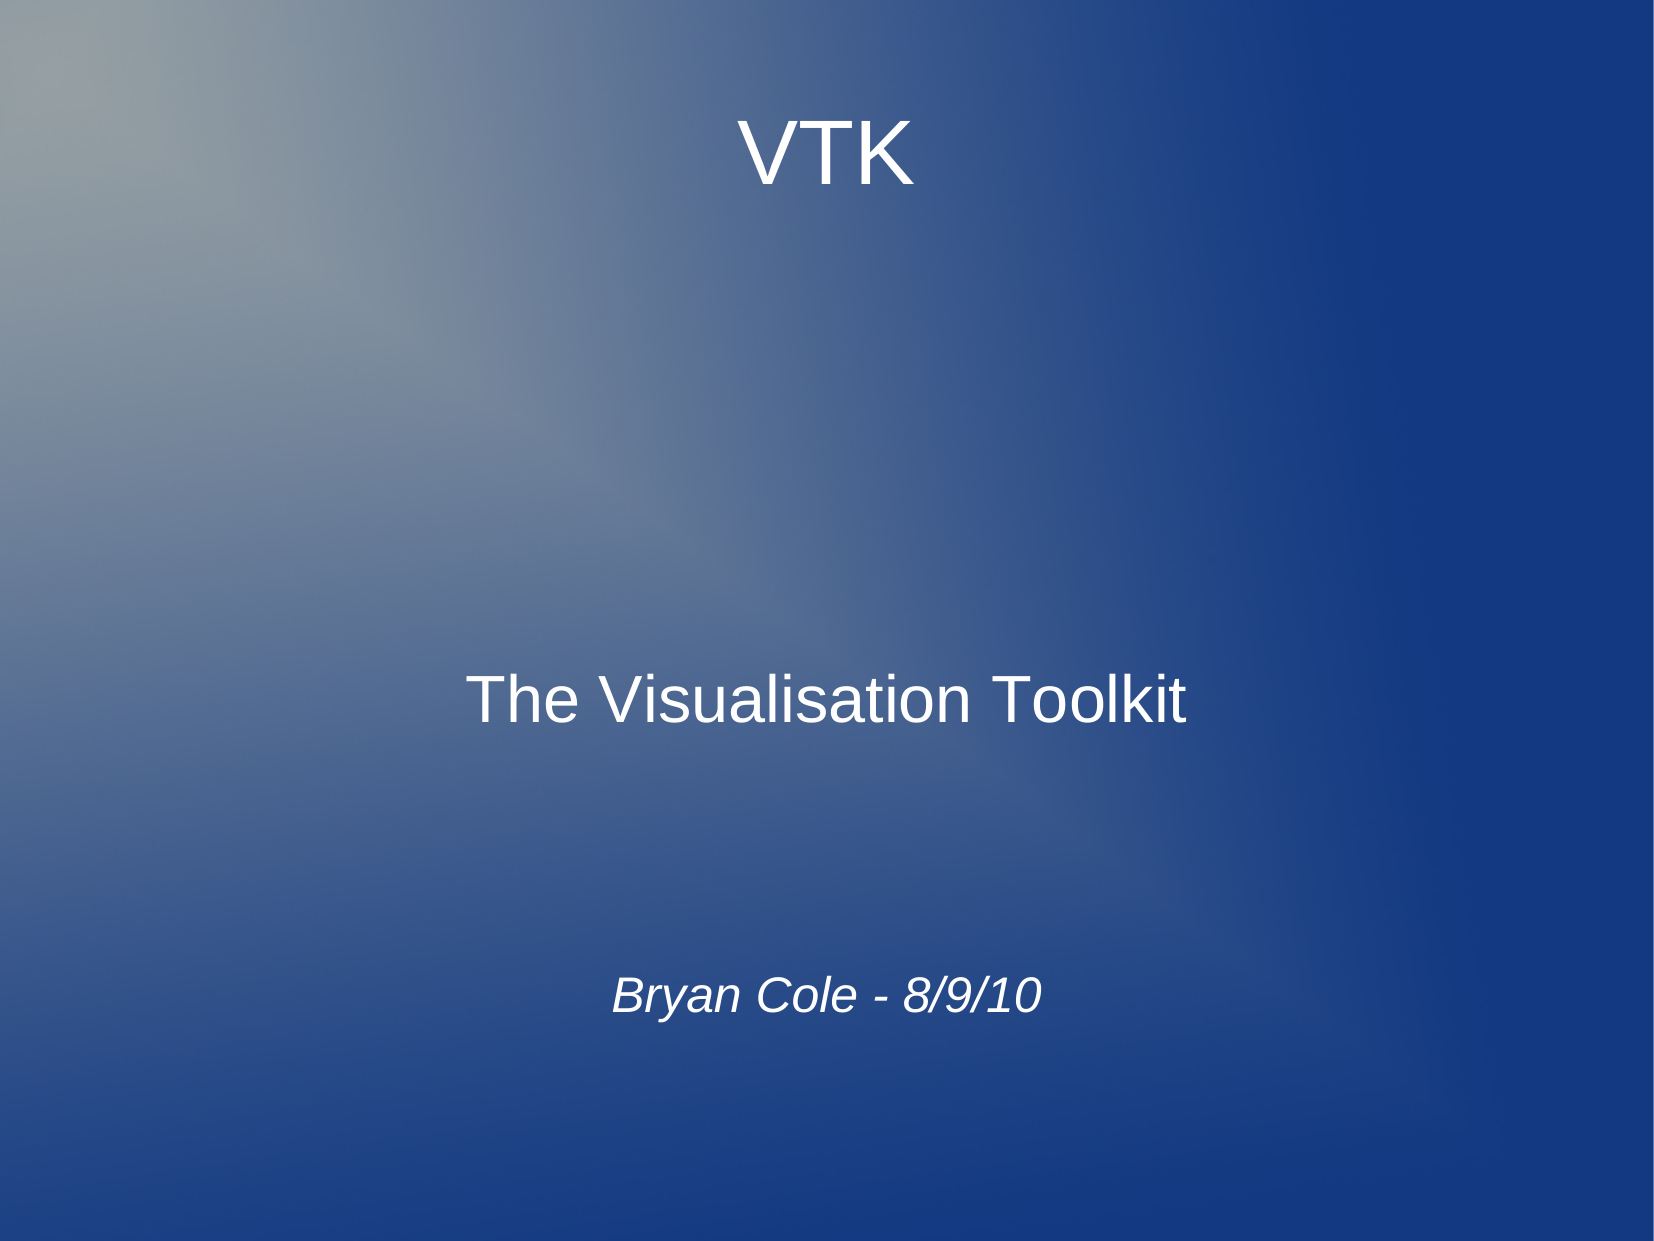

VTK
# The Visualisation Toolkit
Bryan Cole - 8/9/10